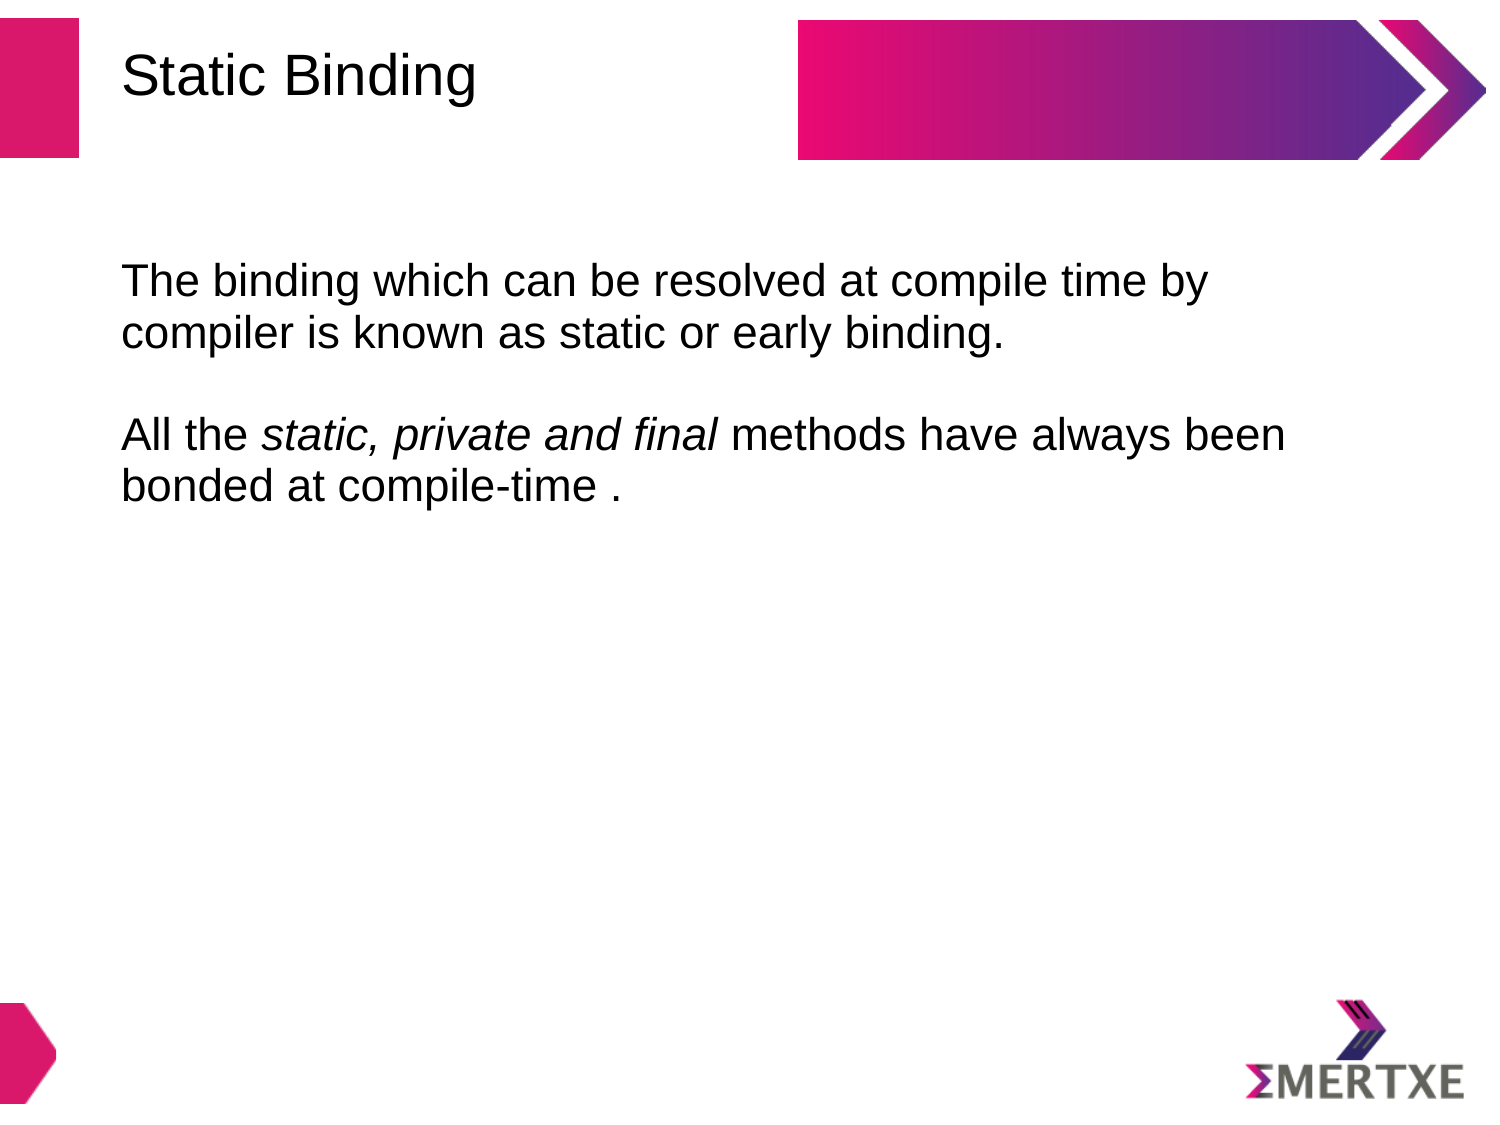

Static Binding
The binding which can be resolved at compile time by compiler is known as static or early binding.
All the static, private and final methods have always been bonded at compile-time .